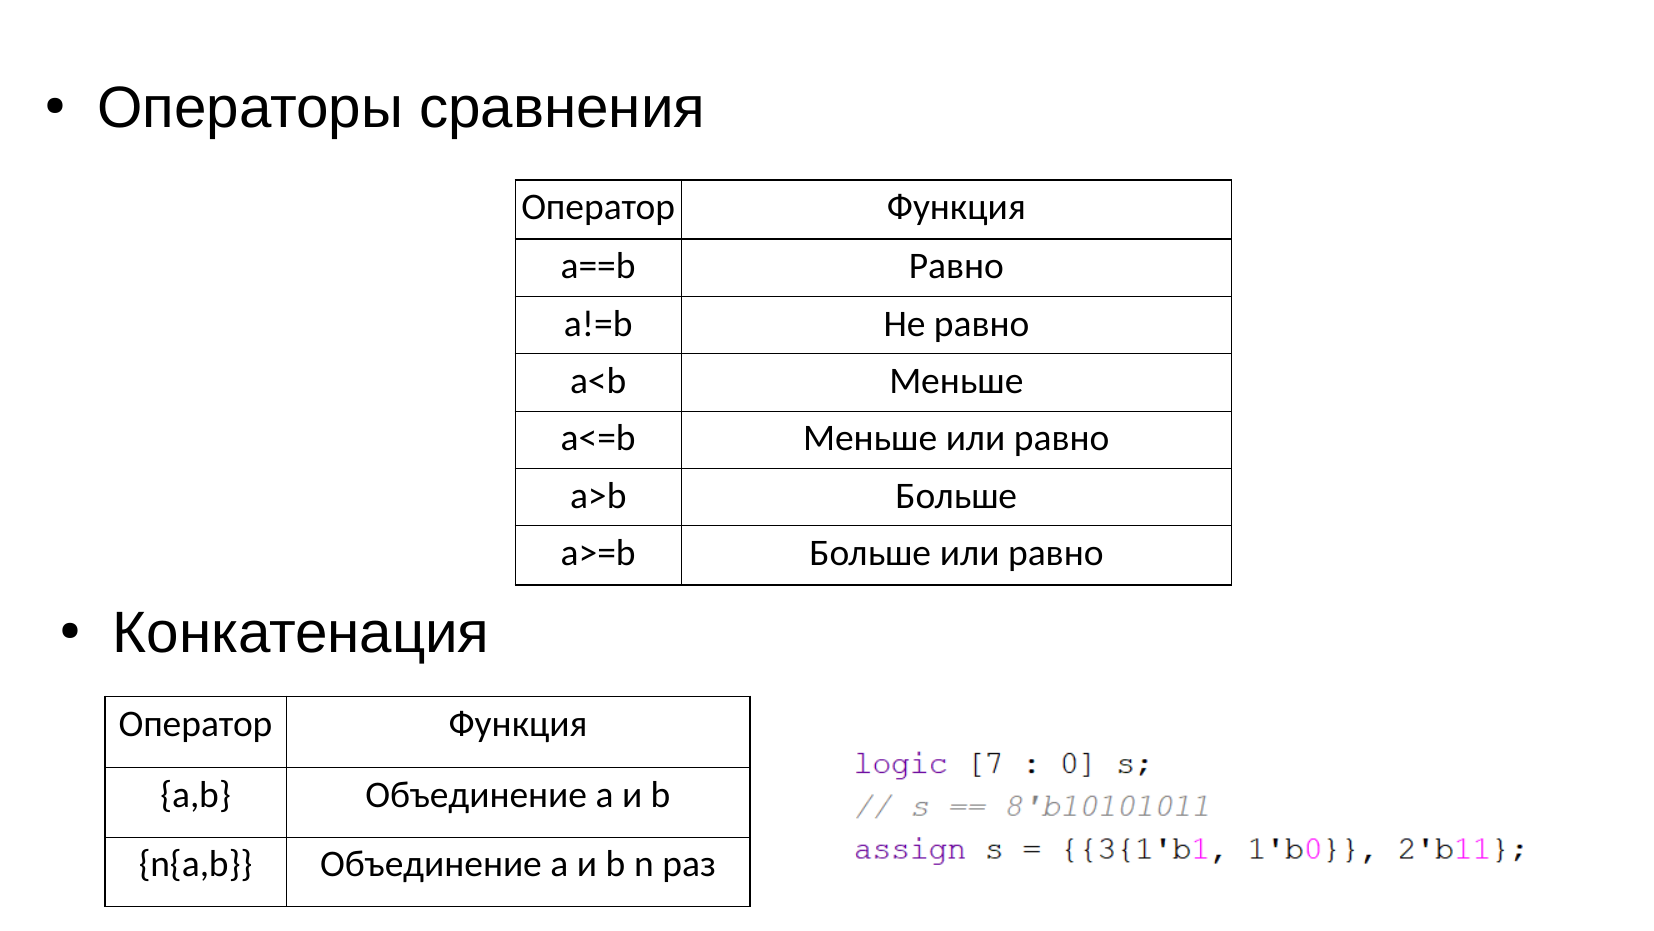

# Операторы сравнения
| Оператор | Функция |
| --- | --- |
| a==b | Равно |
| a!=b | Не равно |
| a<b | Меньше |
| a<=b | Меньше или равно |
| a>b | Больше |
| a>=b | Больше или равно |
Конкатенация
| Оператор | Функция |
| --- | --- |
| {a,b} | Объединение a и b |
| {n{a,b}} | Объединение a и b n раз |